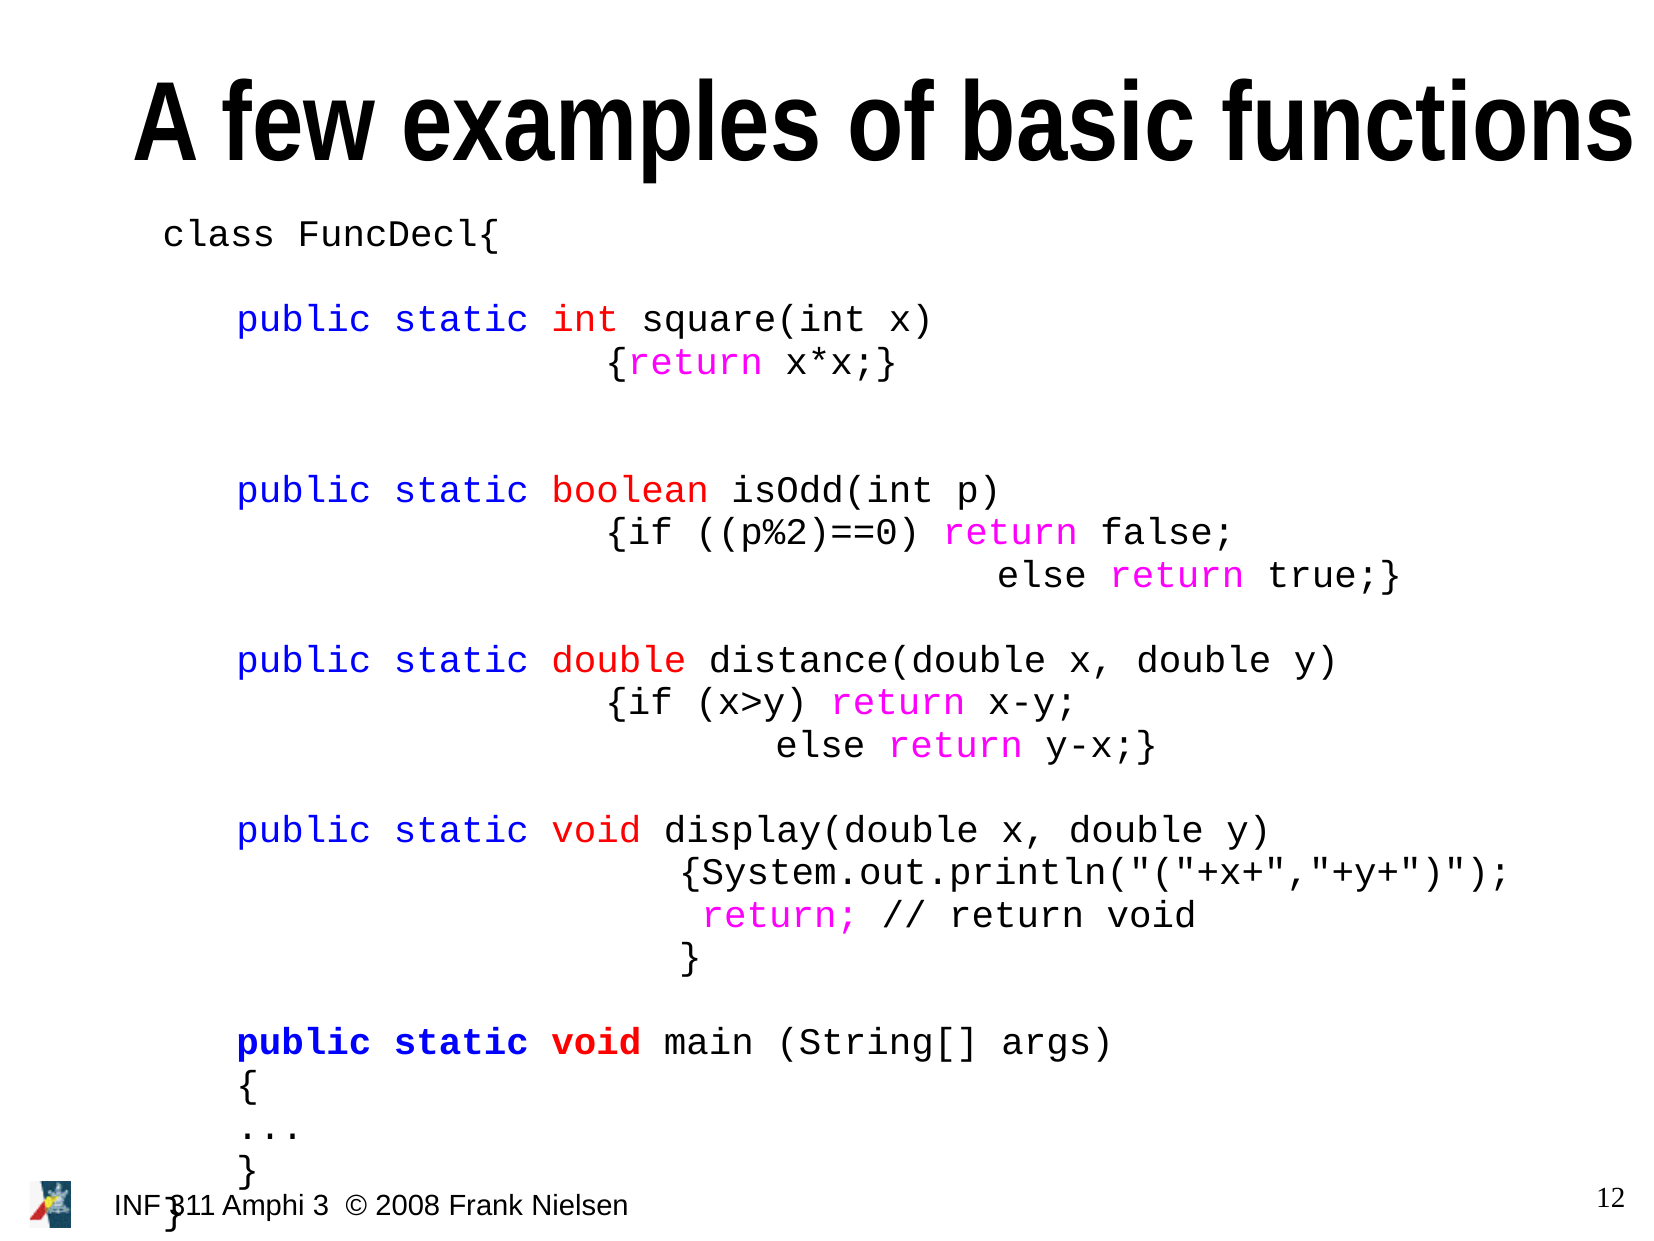

A few examples of basic functions
class FuncDecl{
	public static int square(int x)
						{return x*x;}
	public static boolean isOdd(int p)
						{if ((p%2)==0) return false;
											 else return true;}
	public static double distance(double x, double y)
						{if (x>y) return x-y;
								 else return y-x;}
	public static void display(double x, double y)
							{System.out.println("("+x+","+y+")");
							 return; // return void
							}
	public static void main (String[] args)
	{
	...
	}
}